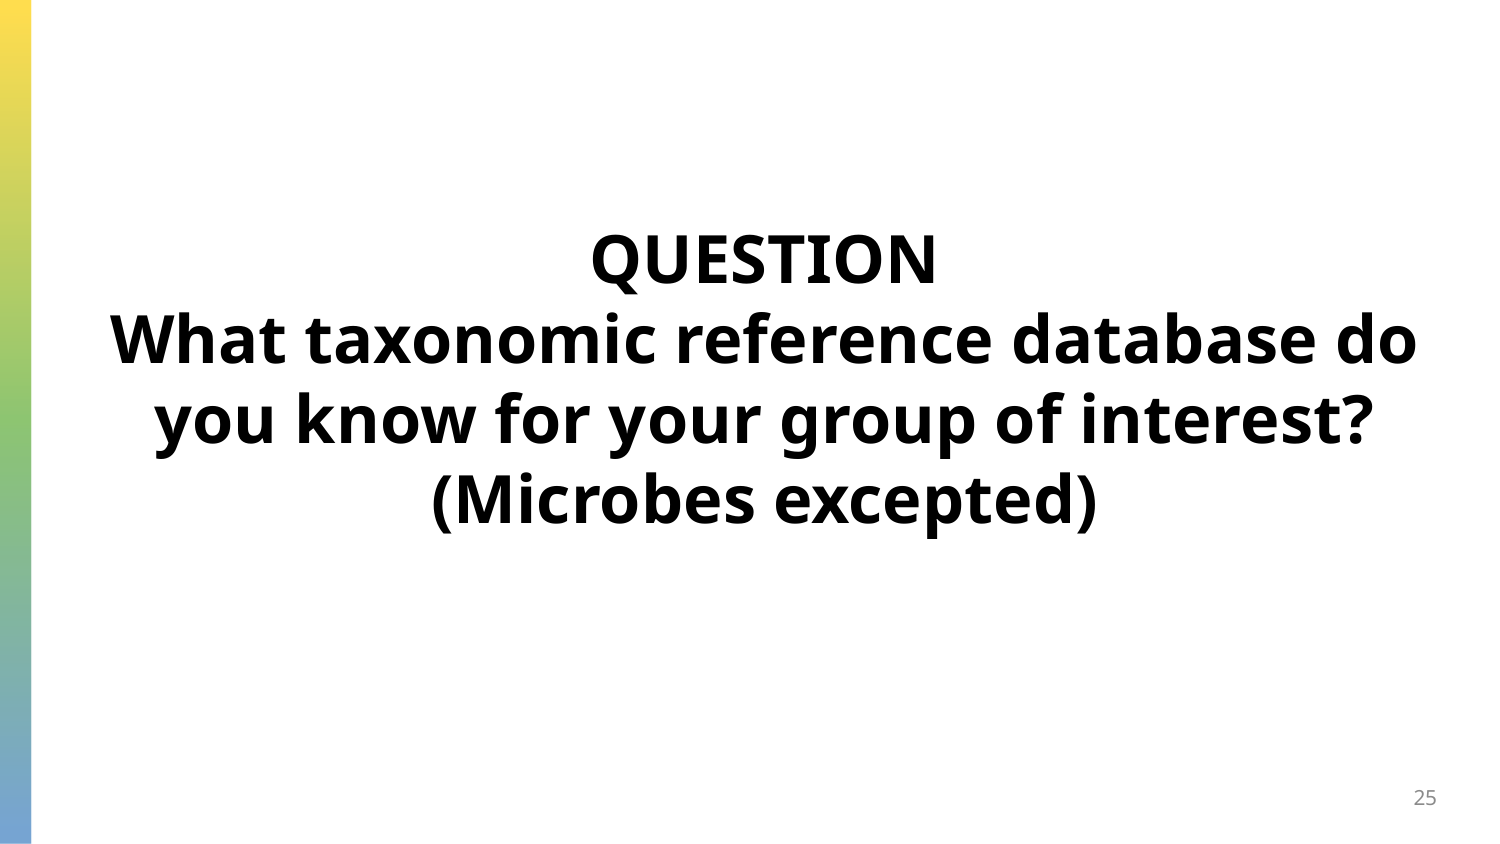

# QUESTION What taxonomic reference database do you know for your group of interest? (Microbes excepted)
25